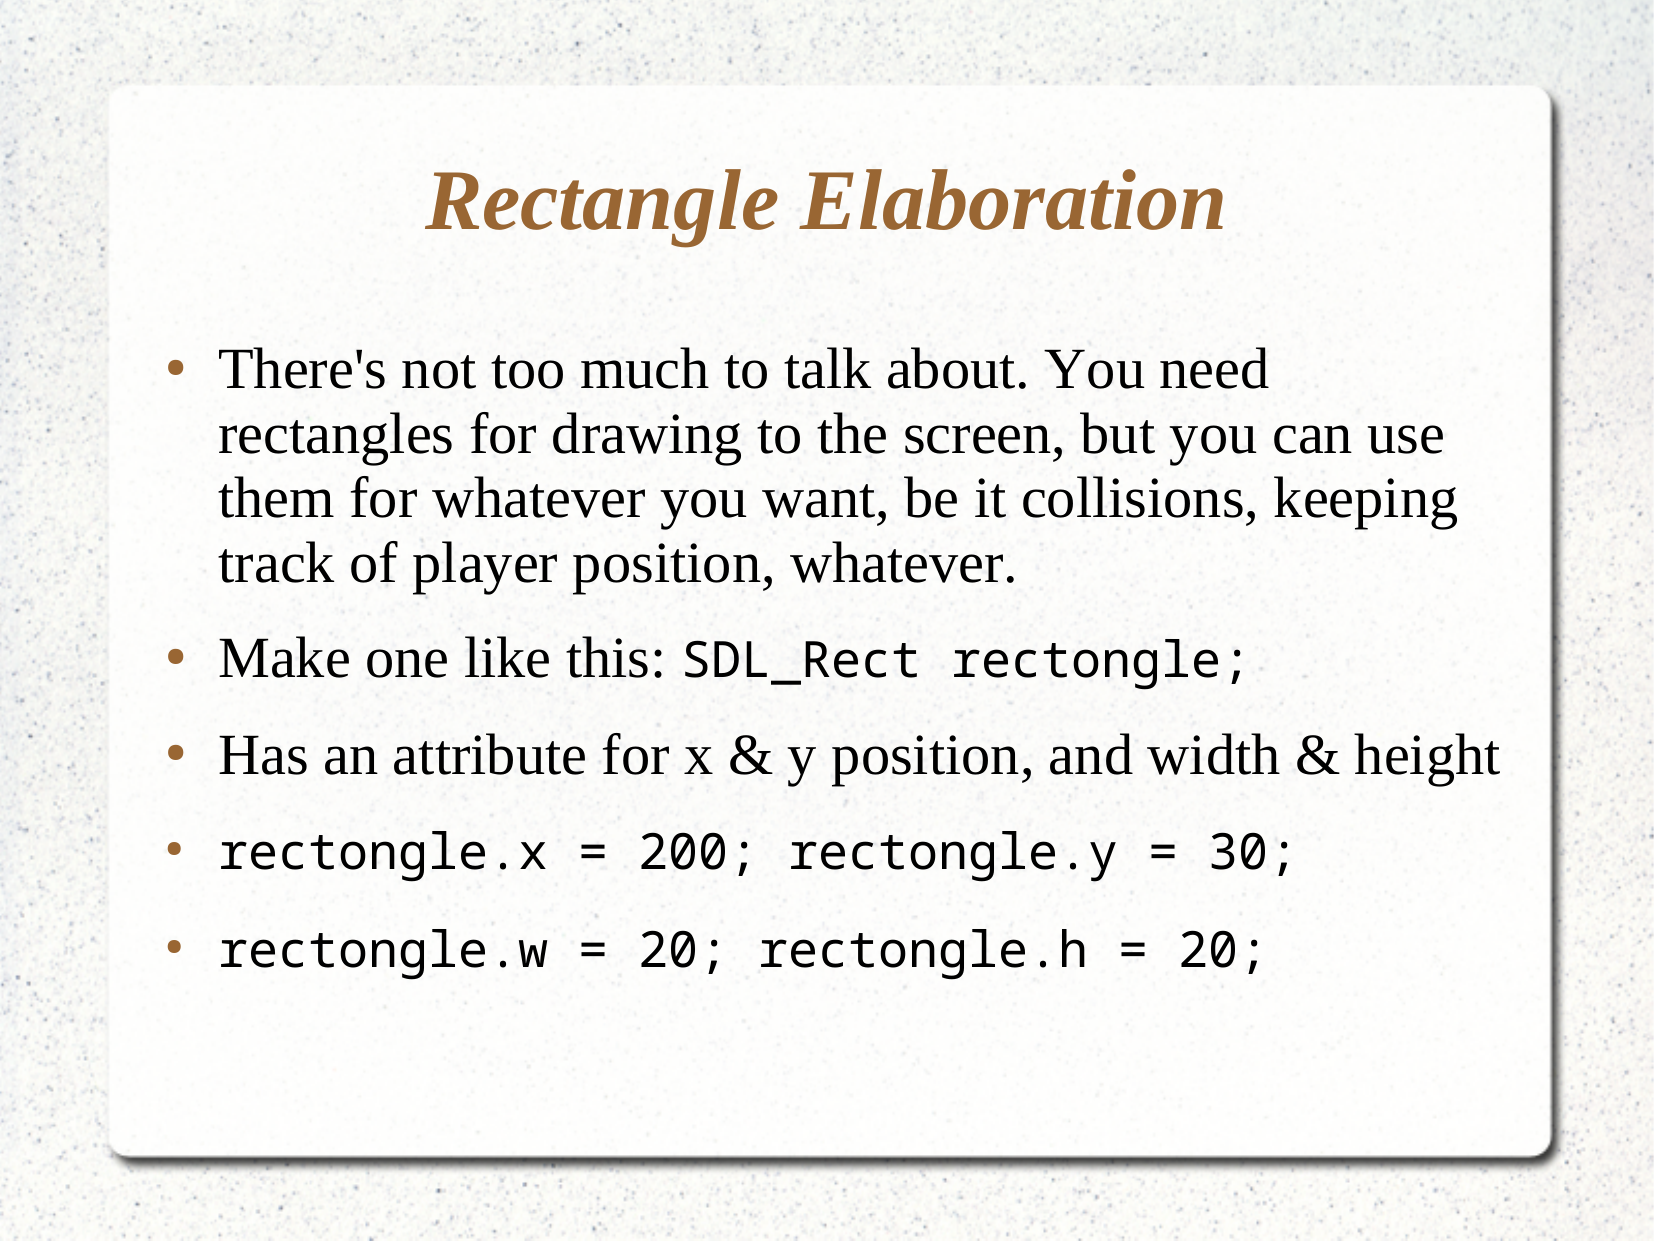

# Rectangle Elaboration
There's not too much to talk about. You need rectangles for drawing to the screen, but you can use them for whatever you want, be it collisions, keeping track of player position, whatever.
Make one like this: SDL_Rect rectongle;
Has an attribute for x & y position, and width & height
rectongle.x = 200; rectongle.y = 30;
rectongle.w = 20; rectongle.h = 20;